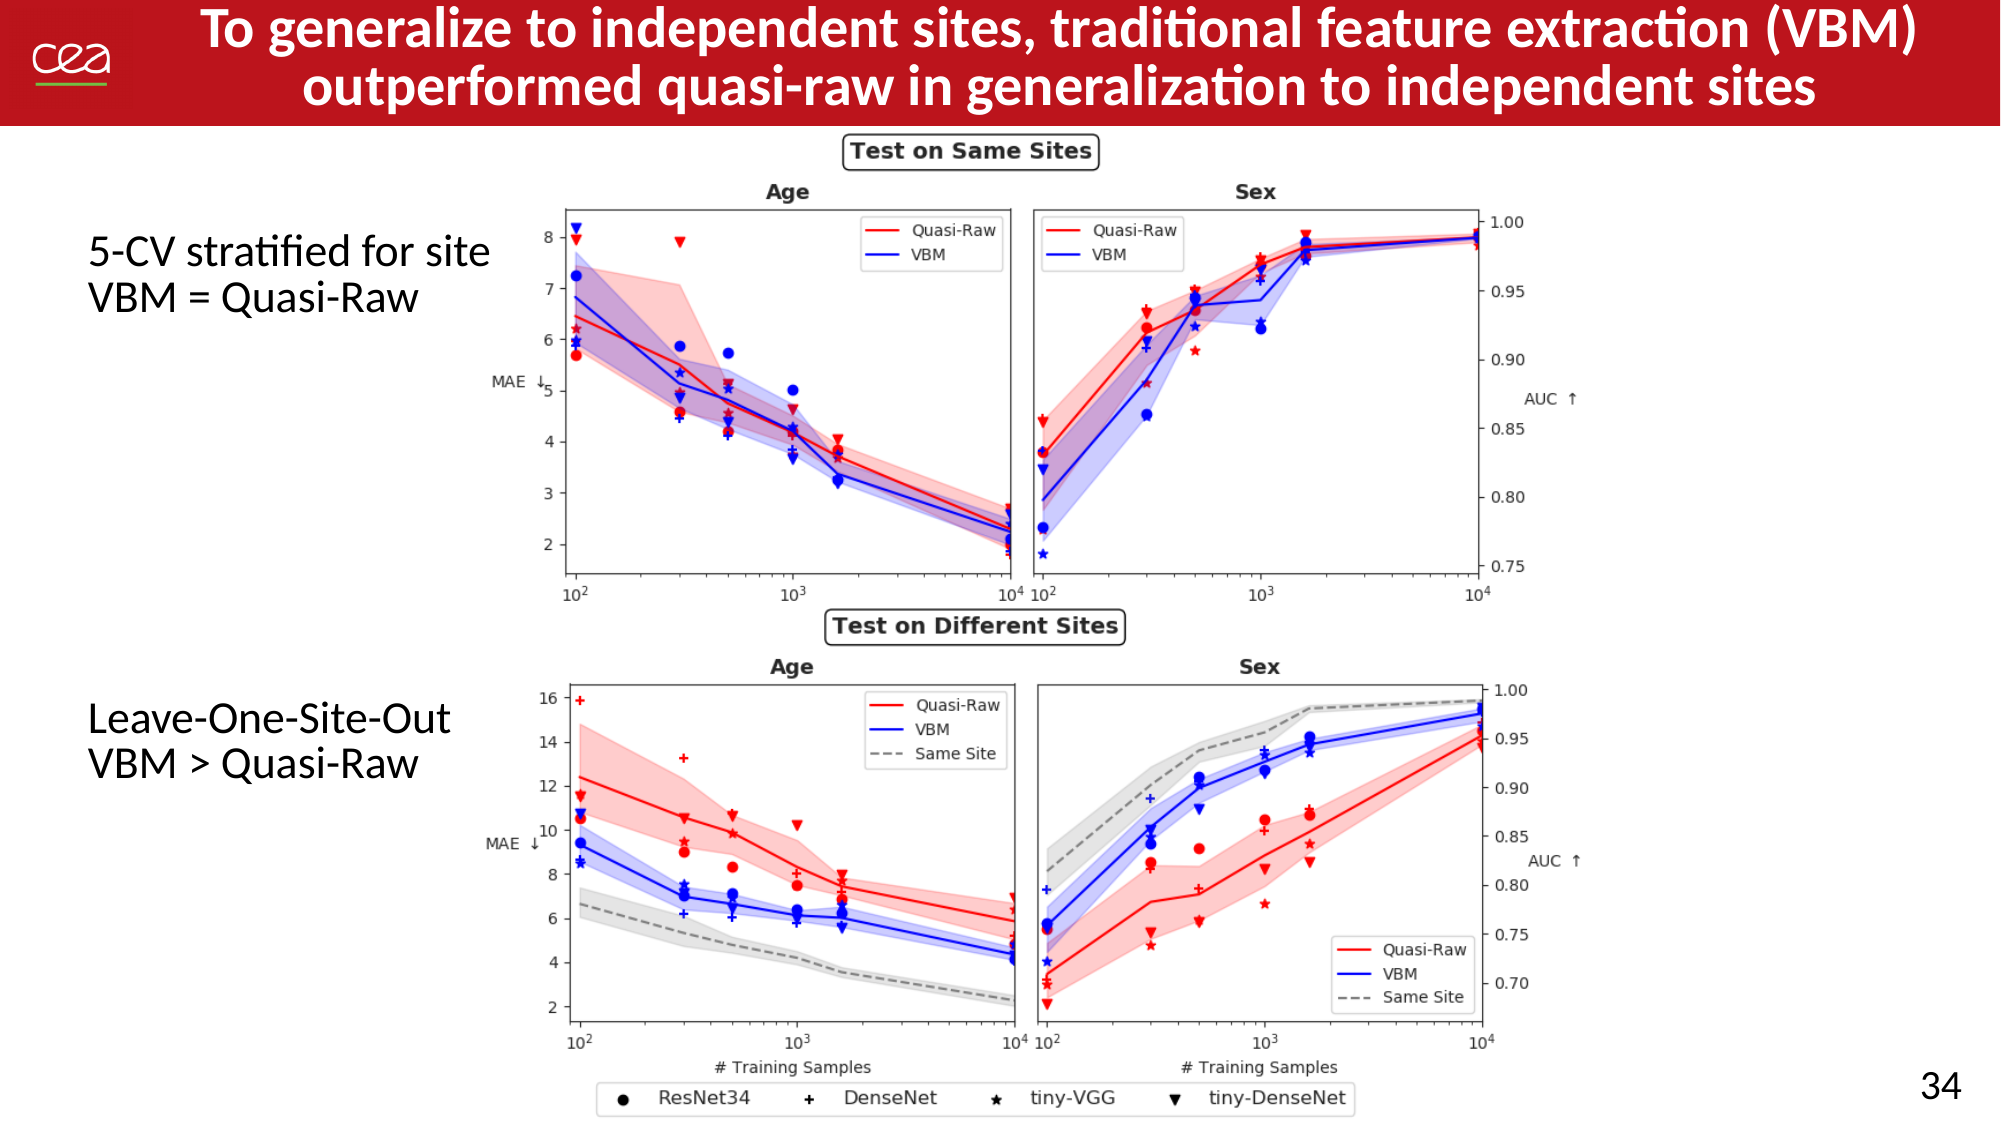

# To generalize to independent sites, traditional feature extraction (VBM) outperformed quasi-raw in generalization to independent sites
5-CV stratified for site
VBM = Quasi-Raw
Leave-One-Site-Out
VBM > Quasi-Raw